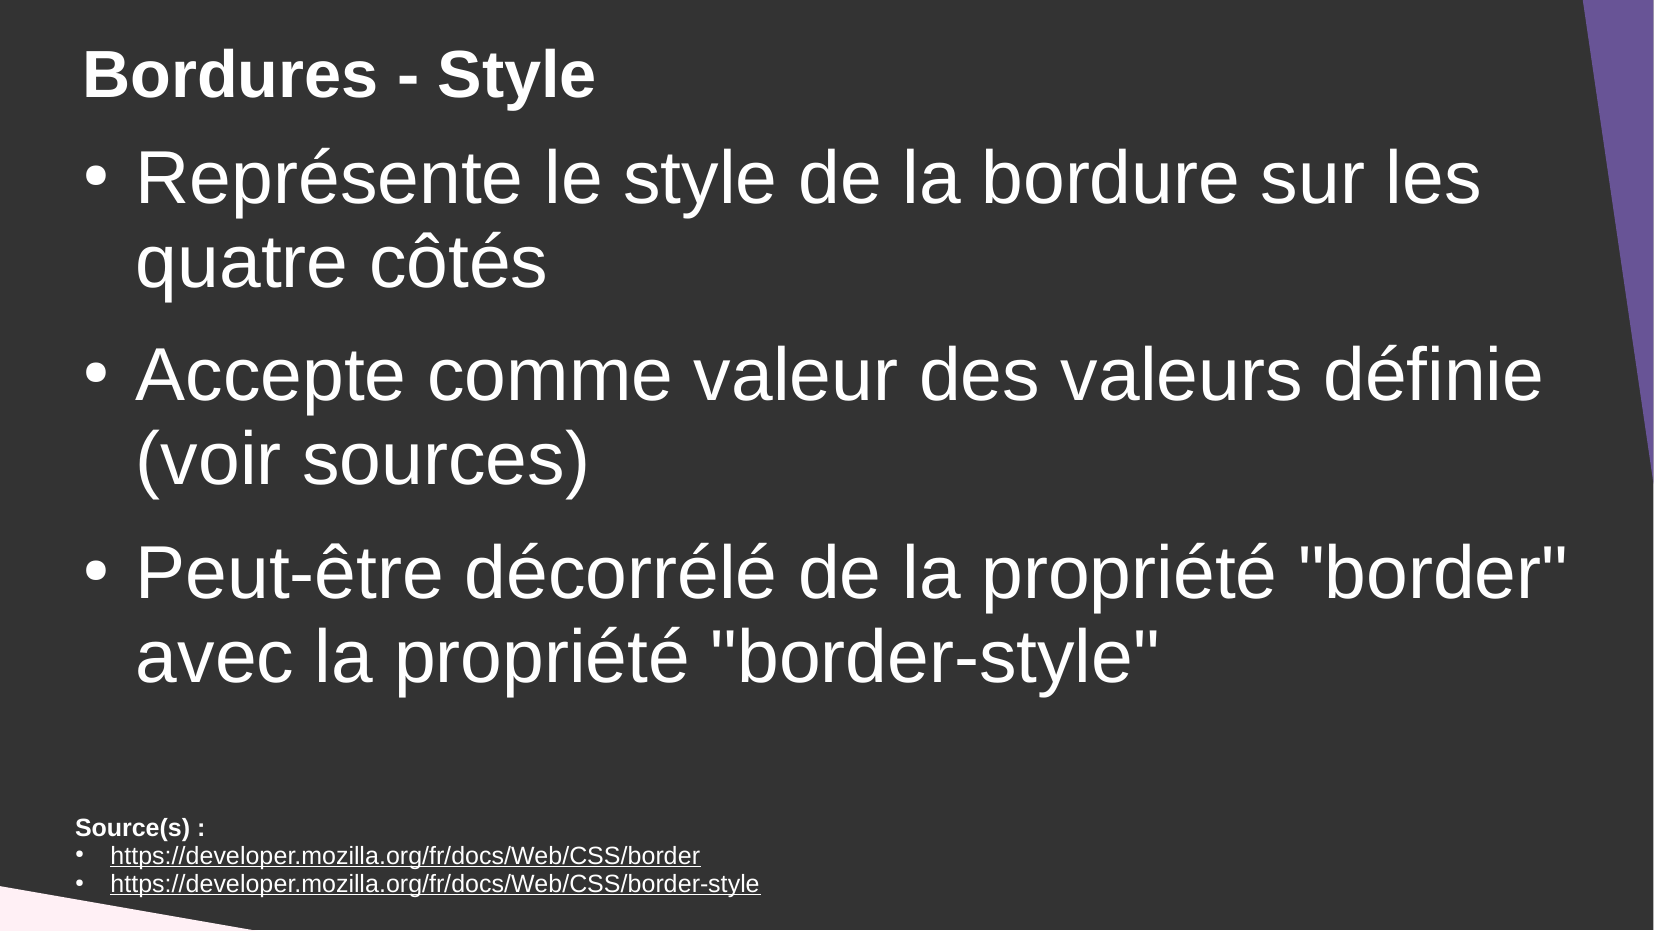

# Bordures - Style
Représente le style de la bordure sur les quatre côtés
Accepte comme valeur des valeurs définie (voir sources)
Peut-être décorrélé de la propriété "border" avec la propriété "border-style"
Source(s) :
https://developer.mozilla.org/fr/docs/Web/CSS/border
https://developer.mozilla.org/fr/docs/Web/CSS/border-style